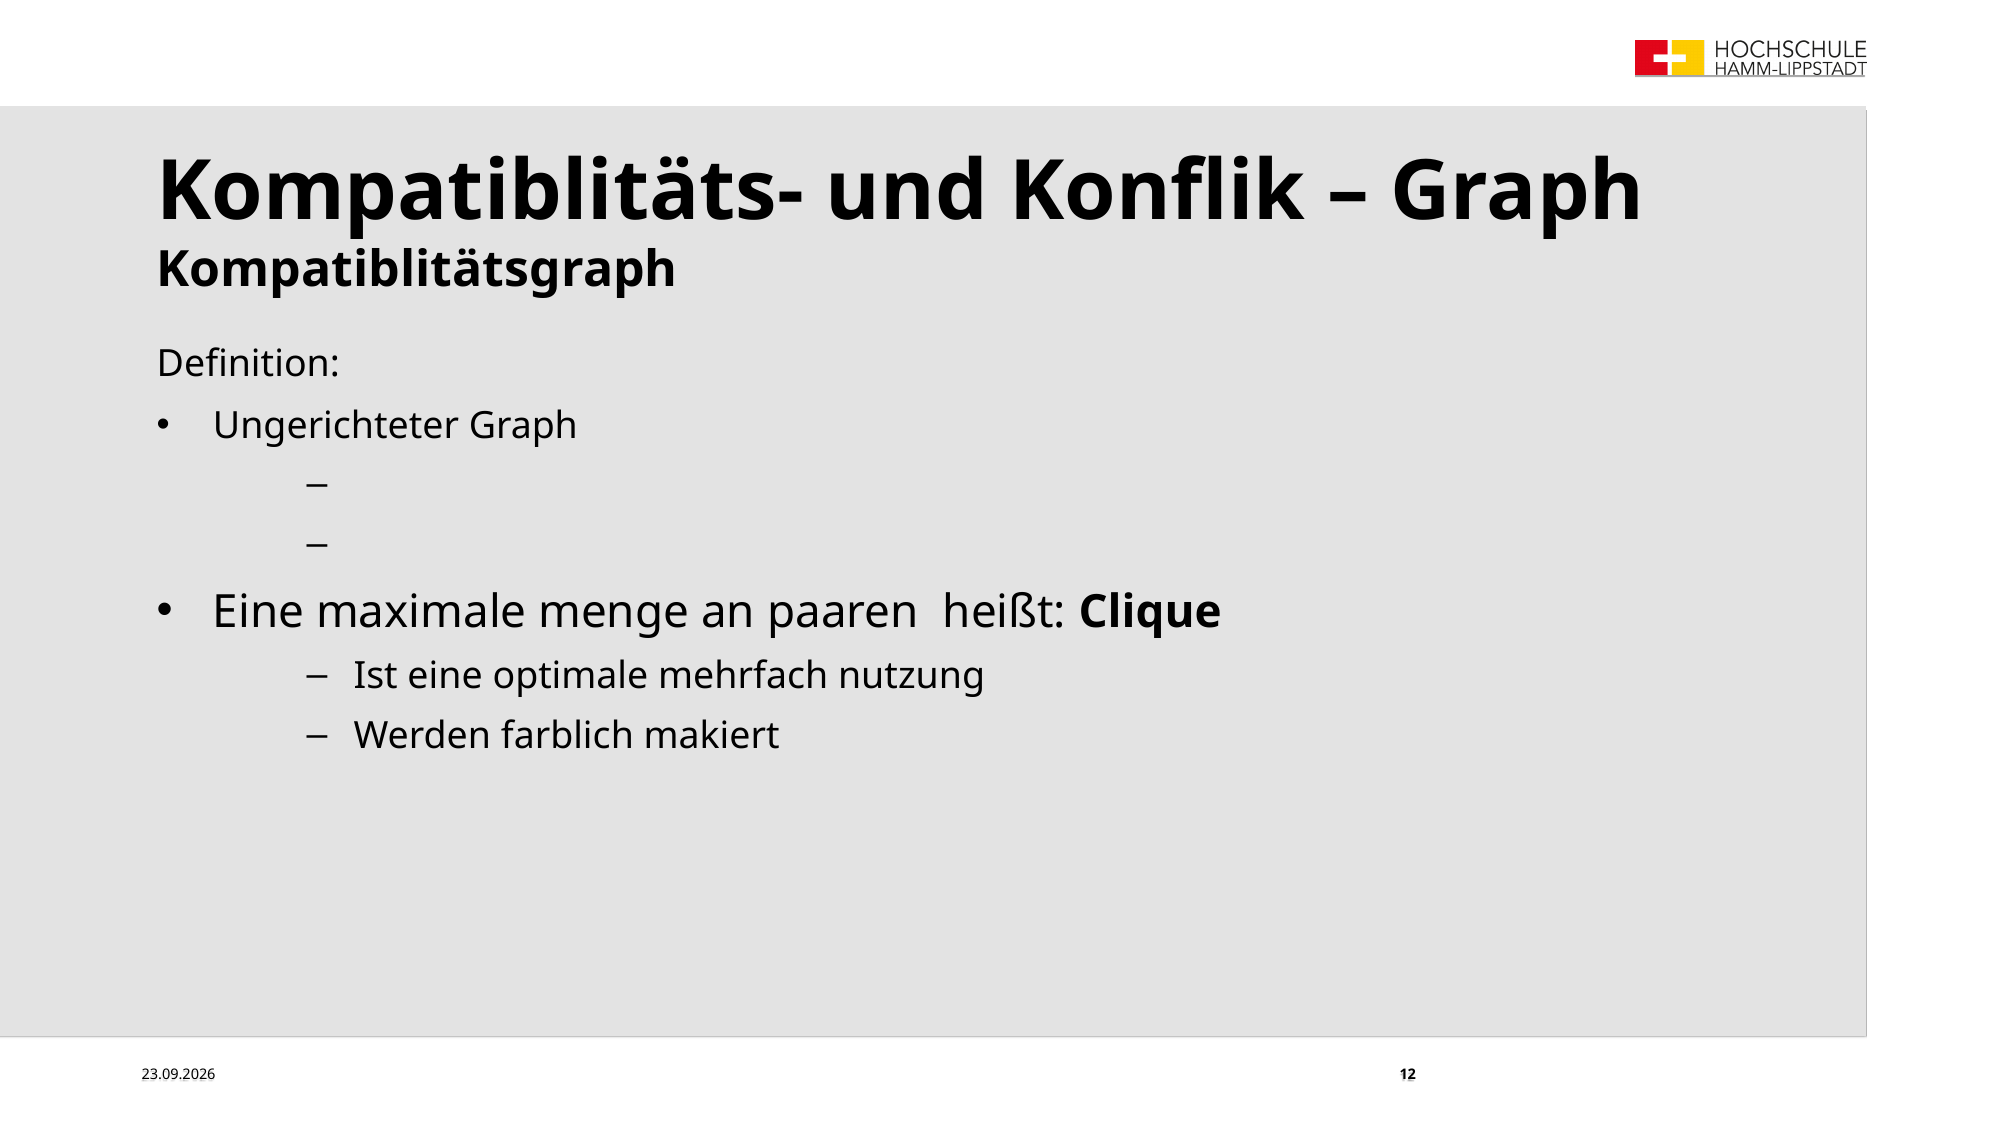

# Kompatiblitäts- und Konflik – Graph Kompatiblitätsgraph
Definition:
Ungerichteter Graph
Eine maximale menge an paaren heißt: Clique
Ist eine optimale mehrfach nutzung
Werden farblich makiert
12